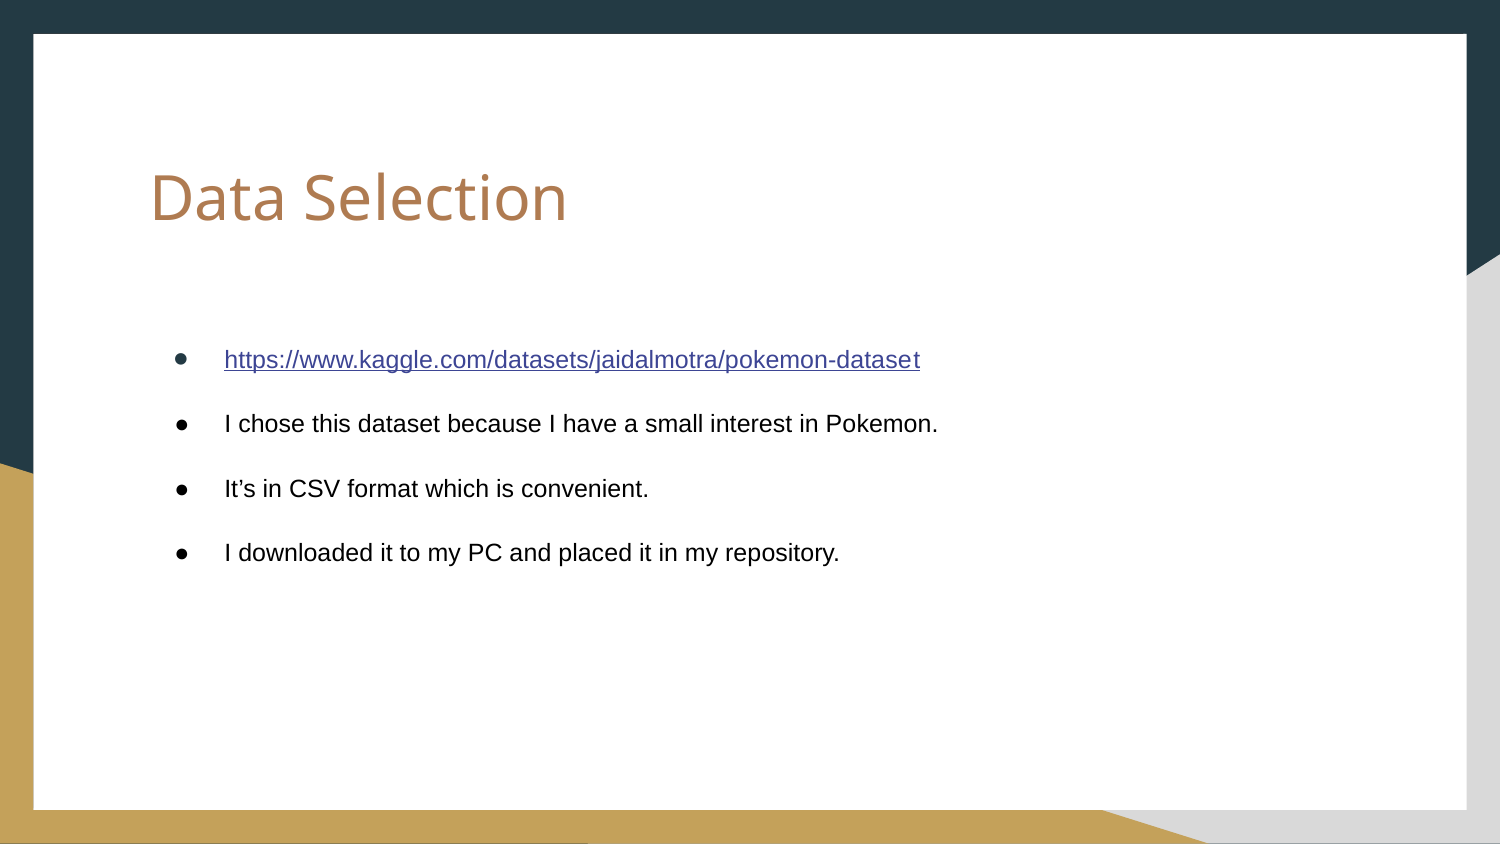

# Data Selection
https://www.kaggle.com/datasets/jaidalmotra/pokemon-dataset
I chose this dataset because I have a small interest in Pokemon.
It’s in CSV format which is convenient.
I downloaded it to my PC and placed it in my repository.